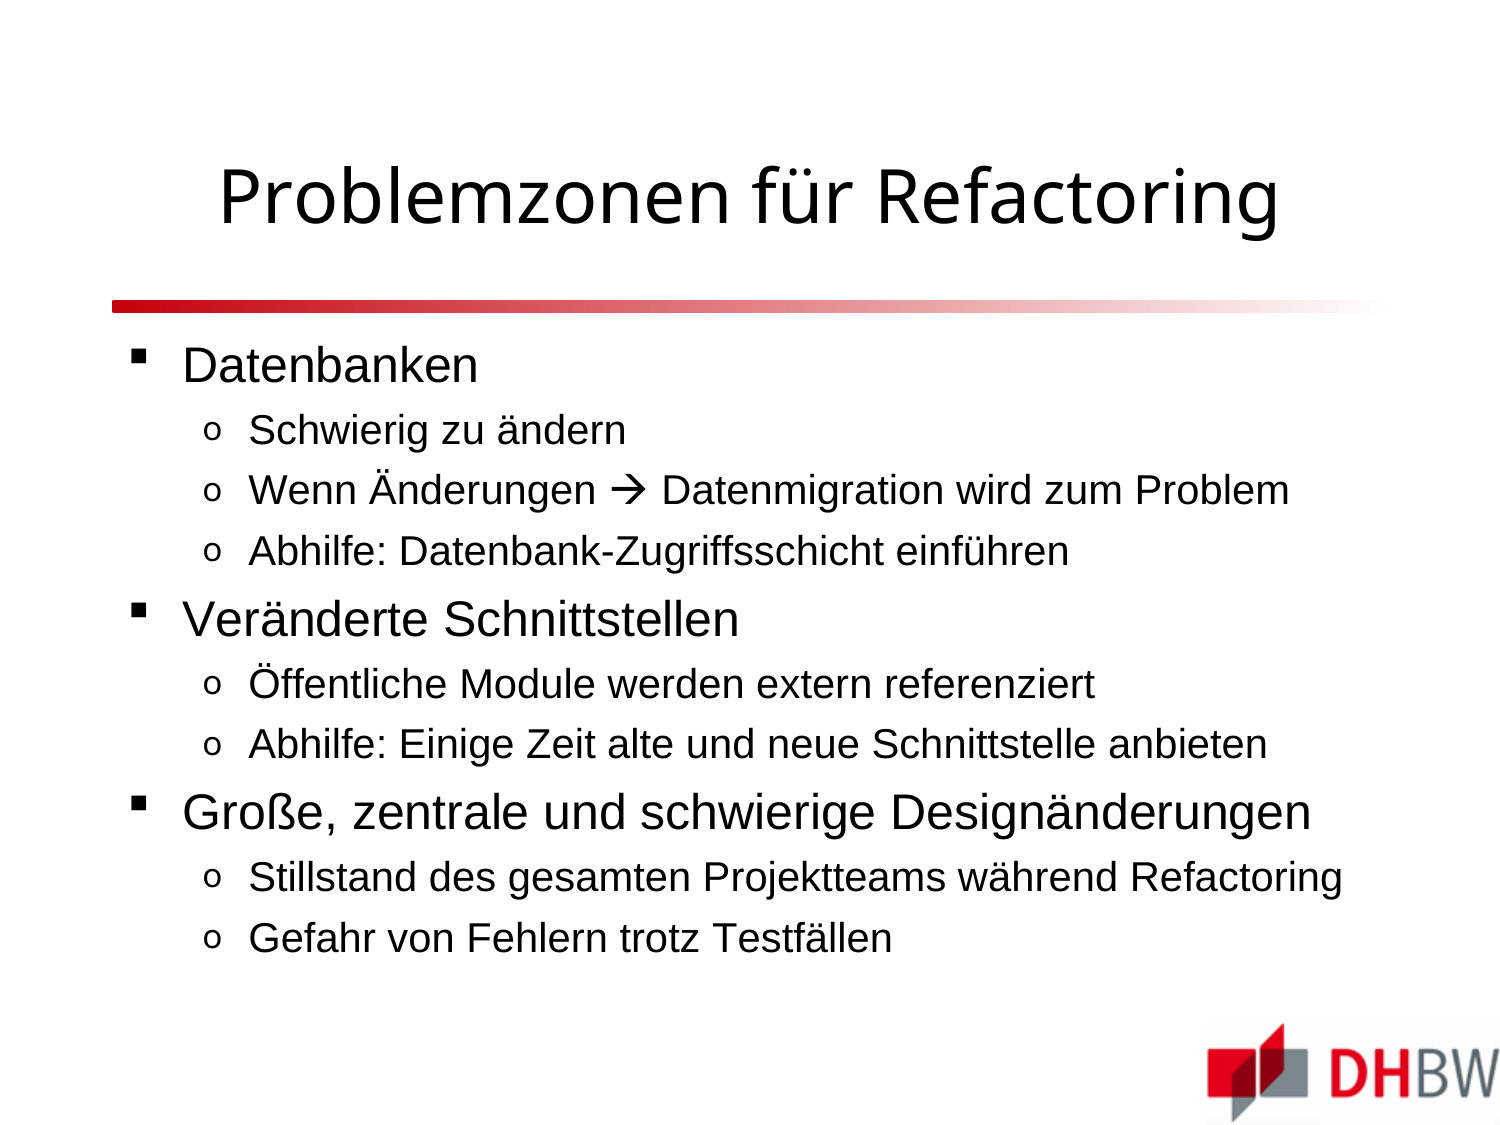

# Problemzonen für Refactoring
Datenbanken
Schwierig zu ändern
Wenn Änderungen  Datenmigration wird zum Problem
Abhilfe: Datenbank-Zugriffsschicht einführen
Veränderte Schnittstellen
Öffentliche Module werden extern referenziert
Abhilfe: Einige Zeit alte und neue Schnittstelle anbieten
Große, zentrale und schwierige Designänderungen
Stillstand des gesamten Projektteams während Refactoring
Gefahr von Fehlern trotz Testfällen